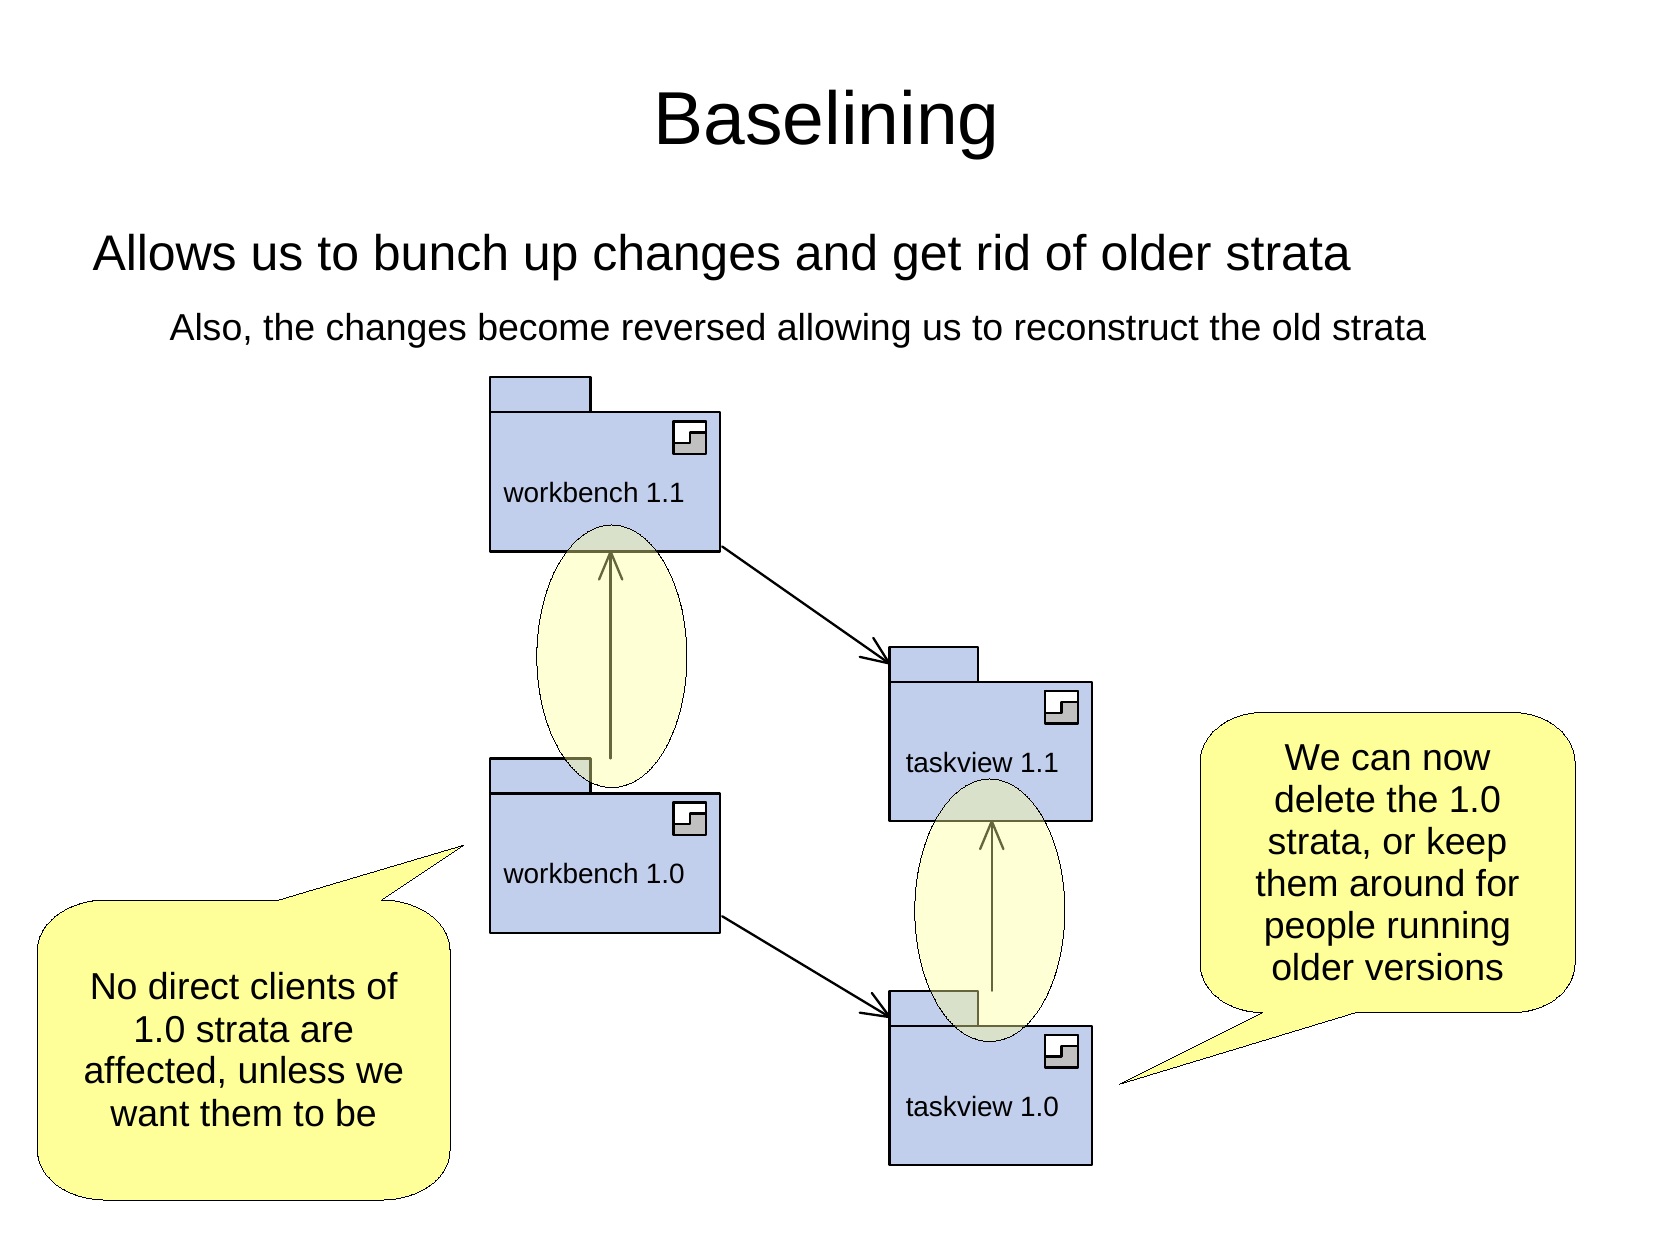

# Baselining
Allows us to bunch up changes and get rid of older strata
Also, the changes become reversed allowing us to reconstruct the old strata
We can now delete the 1.0 strata, or keep them around for people running older versions
No direct clients of 1.0 strata are affected, unless we want them to be